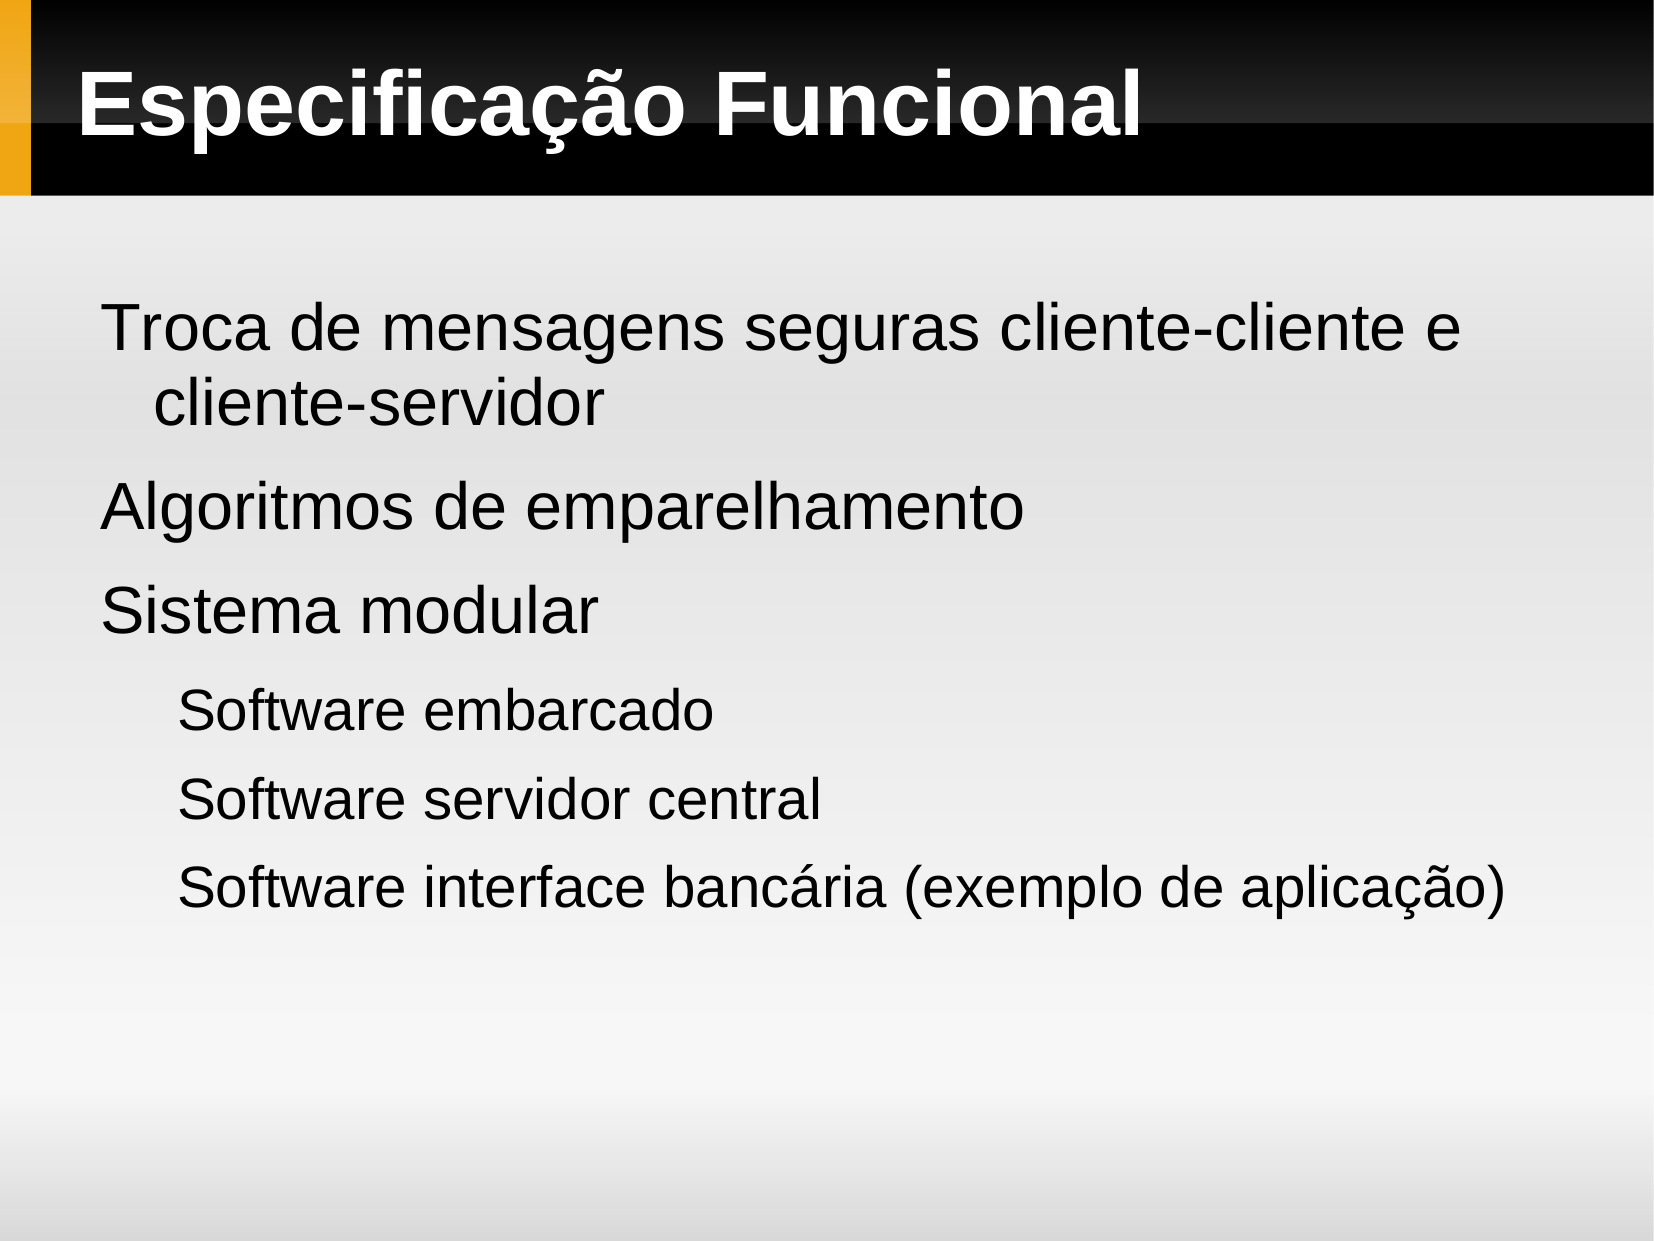

# Especificação Funcional
Troca de mensagens seguras cliente-cliente e cliente-servidor
Algoritmos de emparelhamento
Sistema modular
Software embarcado
Software servidor central
Software interface bancária (exemplo de aplicação)